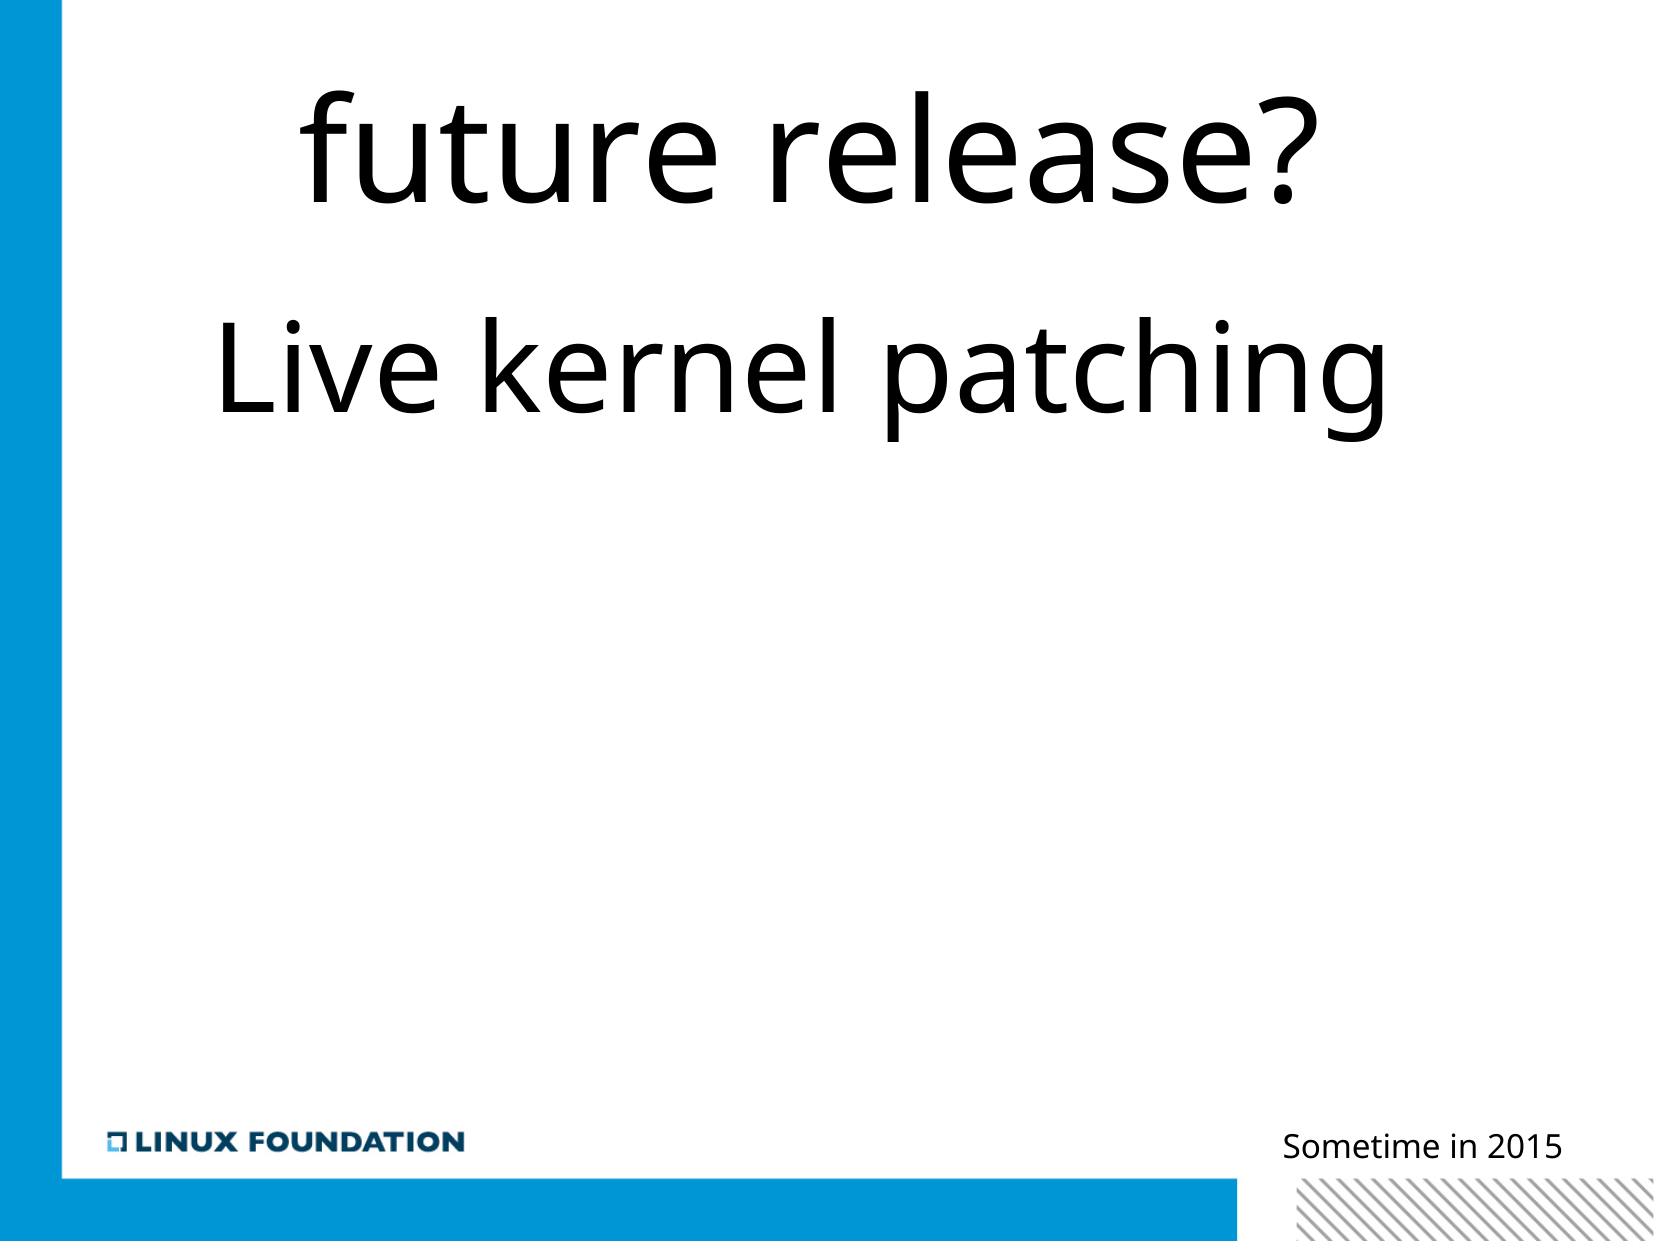

future release?
Live kernel patching
Sometime in 2015